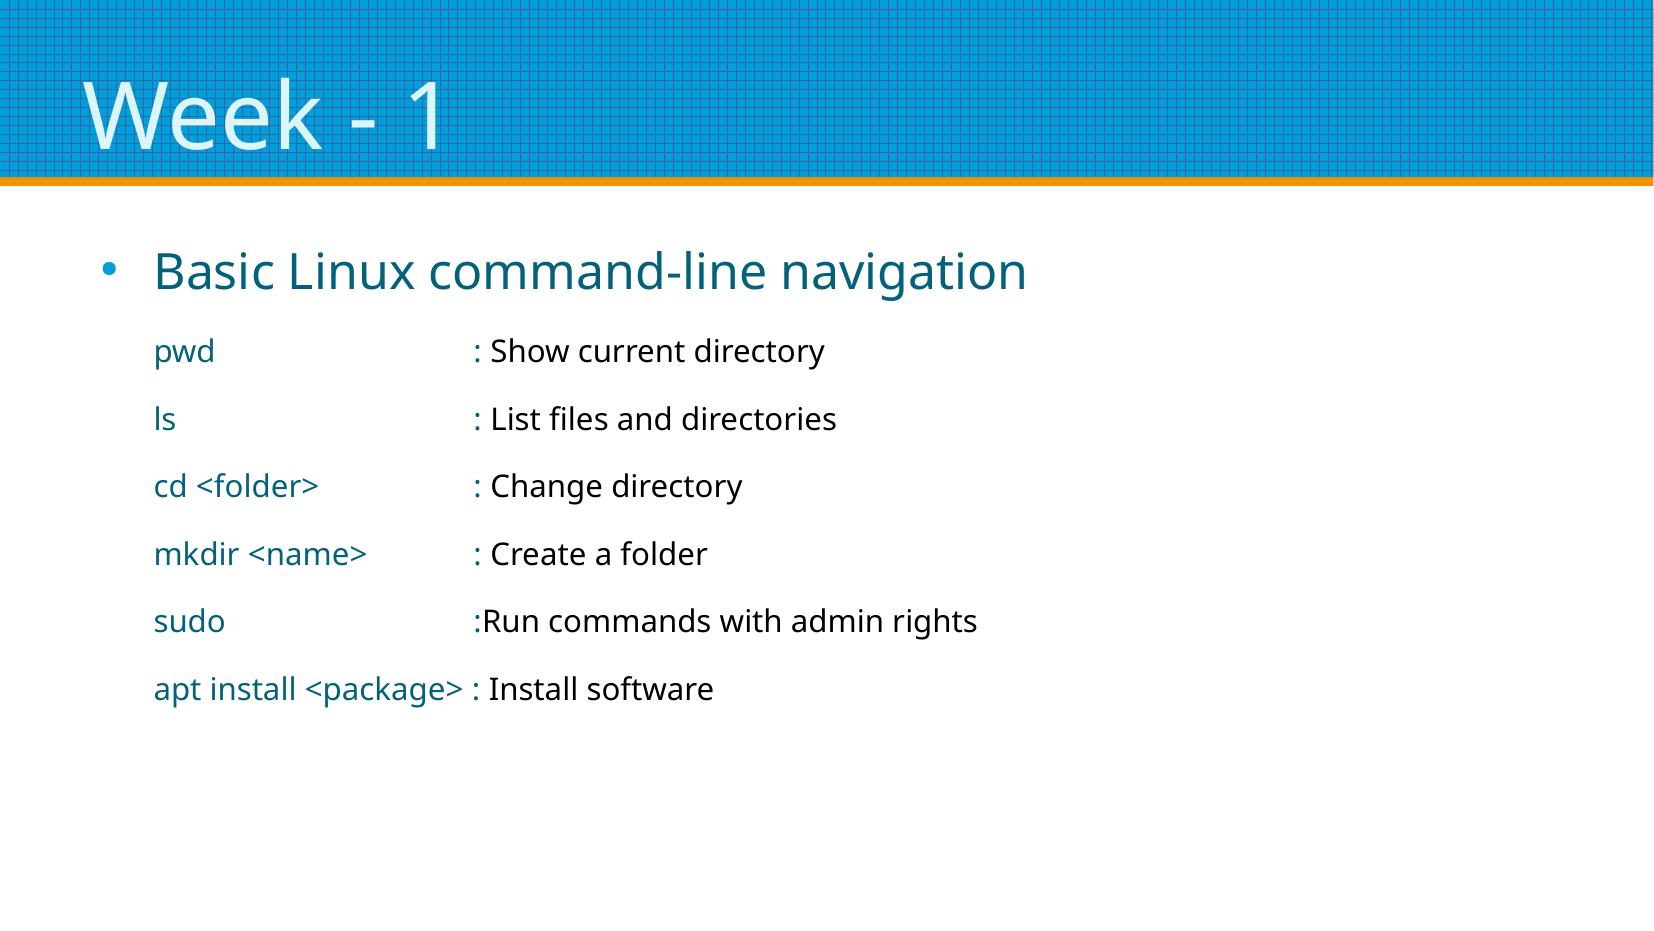

# Week - 1
Basic Linux command-line navigation
pwd 				 : Show current directory
ls 				 : List files and directories
cd <folder> 		 : Change directory
mkdir <name>		 : Create a folder
sudo 			 :Run commands with admin rights
apt install <package> : Install software